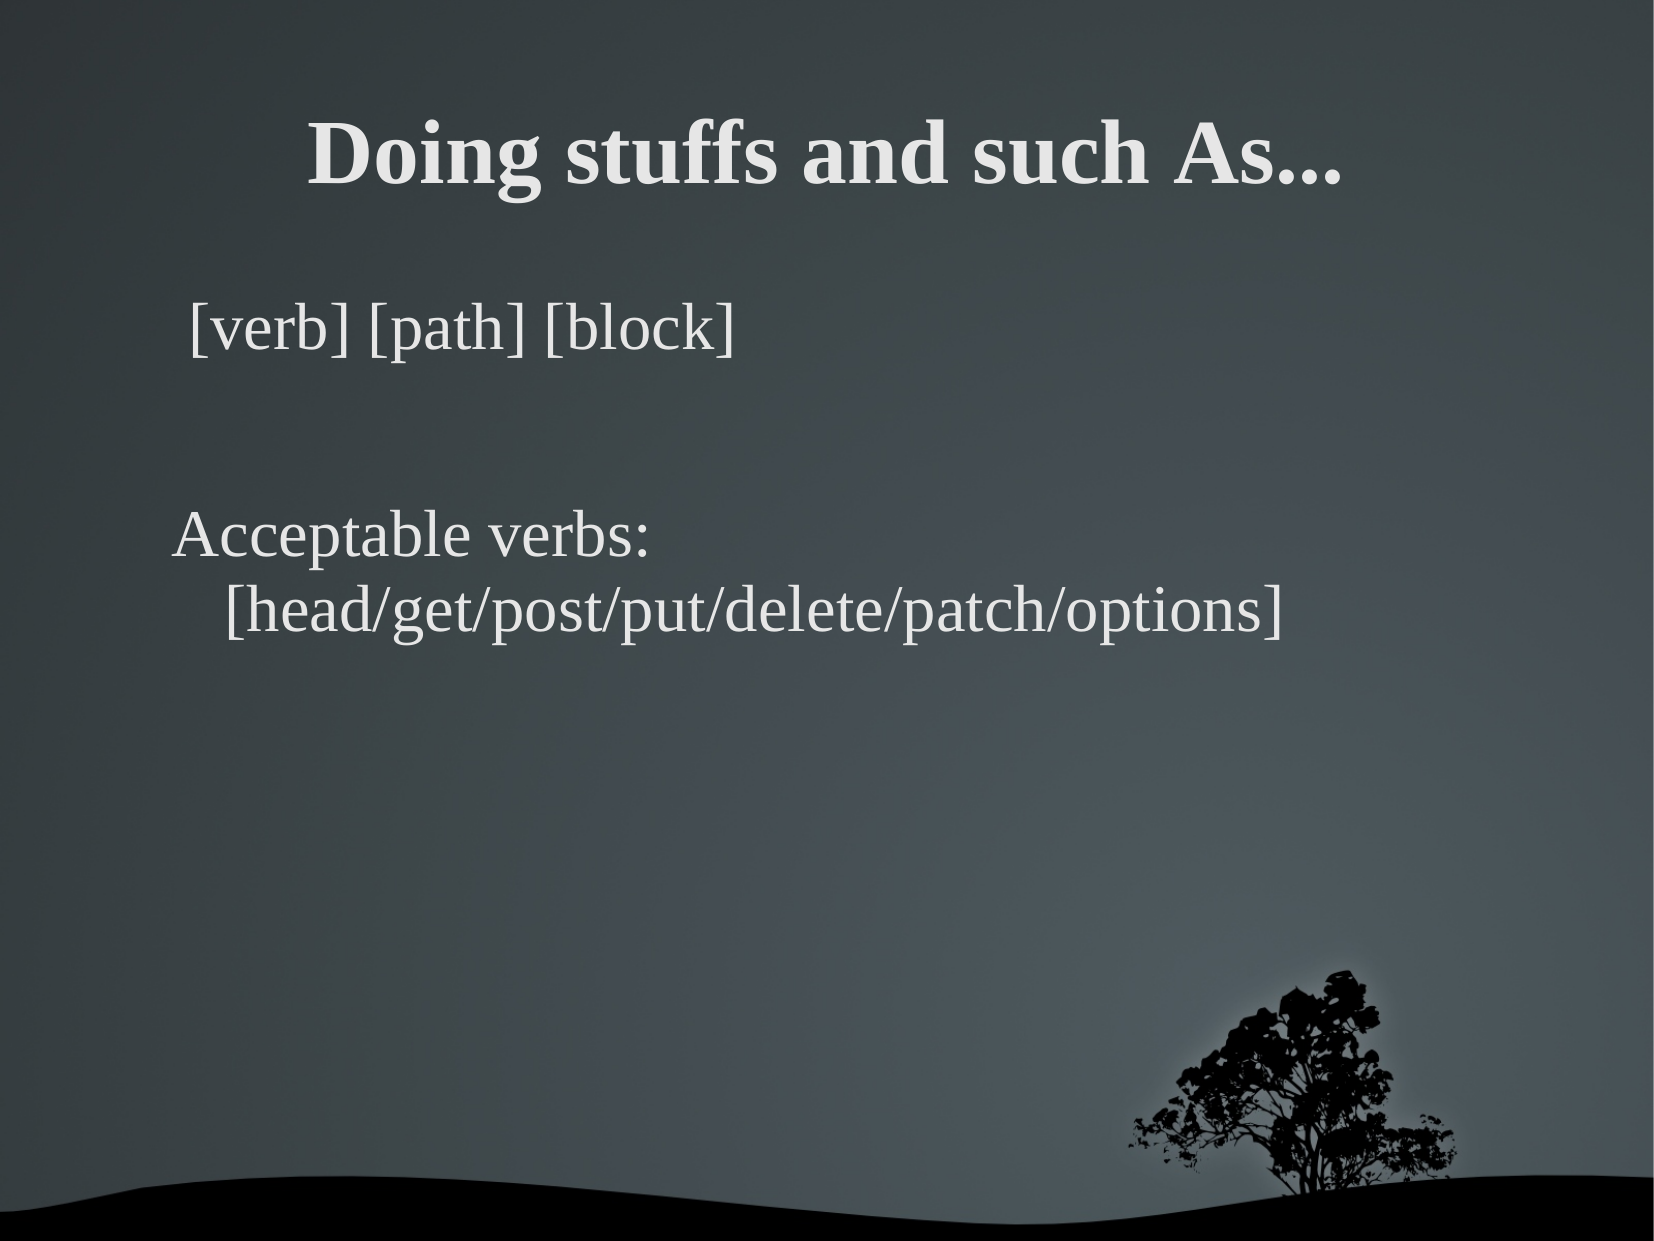

# Doing stuffs and such As...
 [verb] [path] [block]
Acceptable verbs: [head/get/post/put/delete/patch/options]